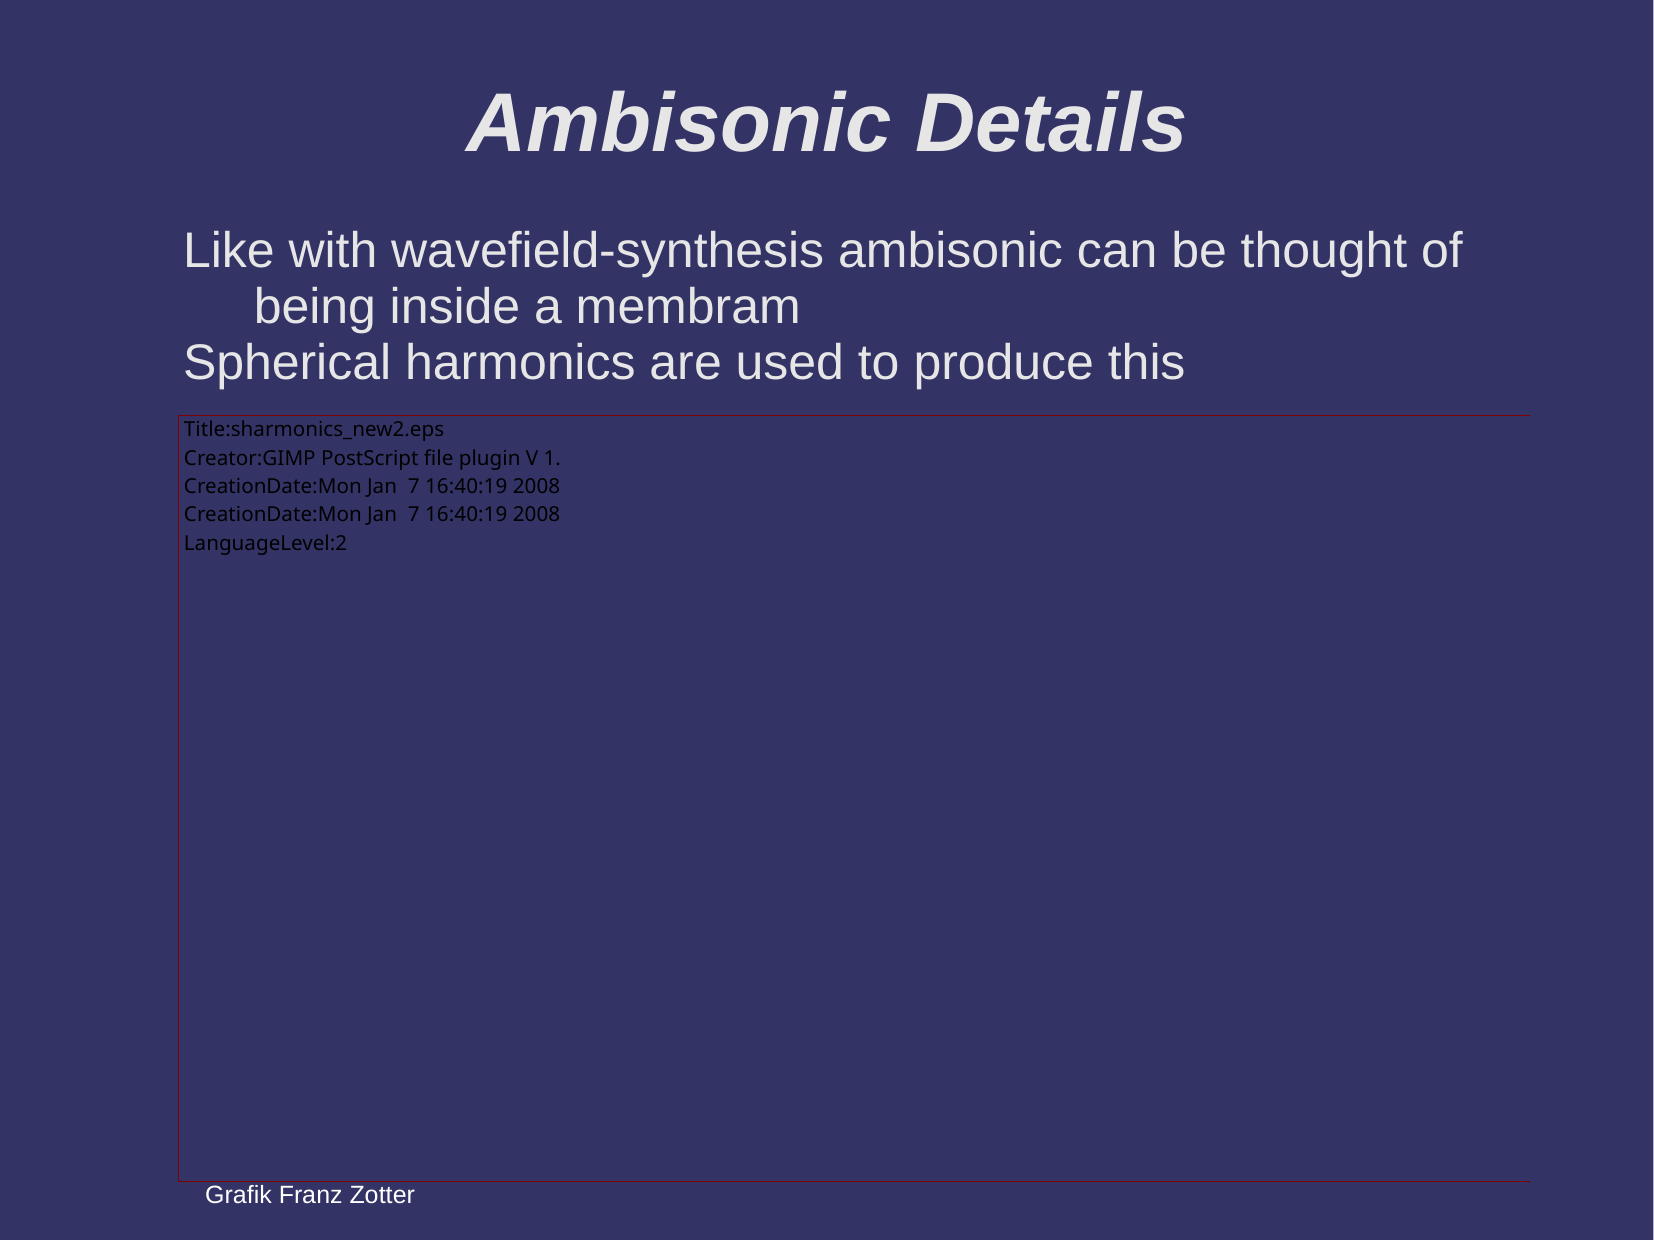

# Ambisonic Details
Like with wavefield-synthesis ambisonic can be thought of being inside a membram
Spherical harmonics are used to produce this
Grafik Franz Zotter